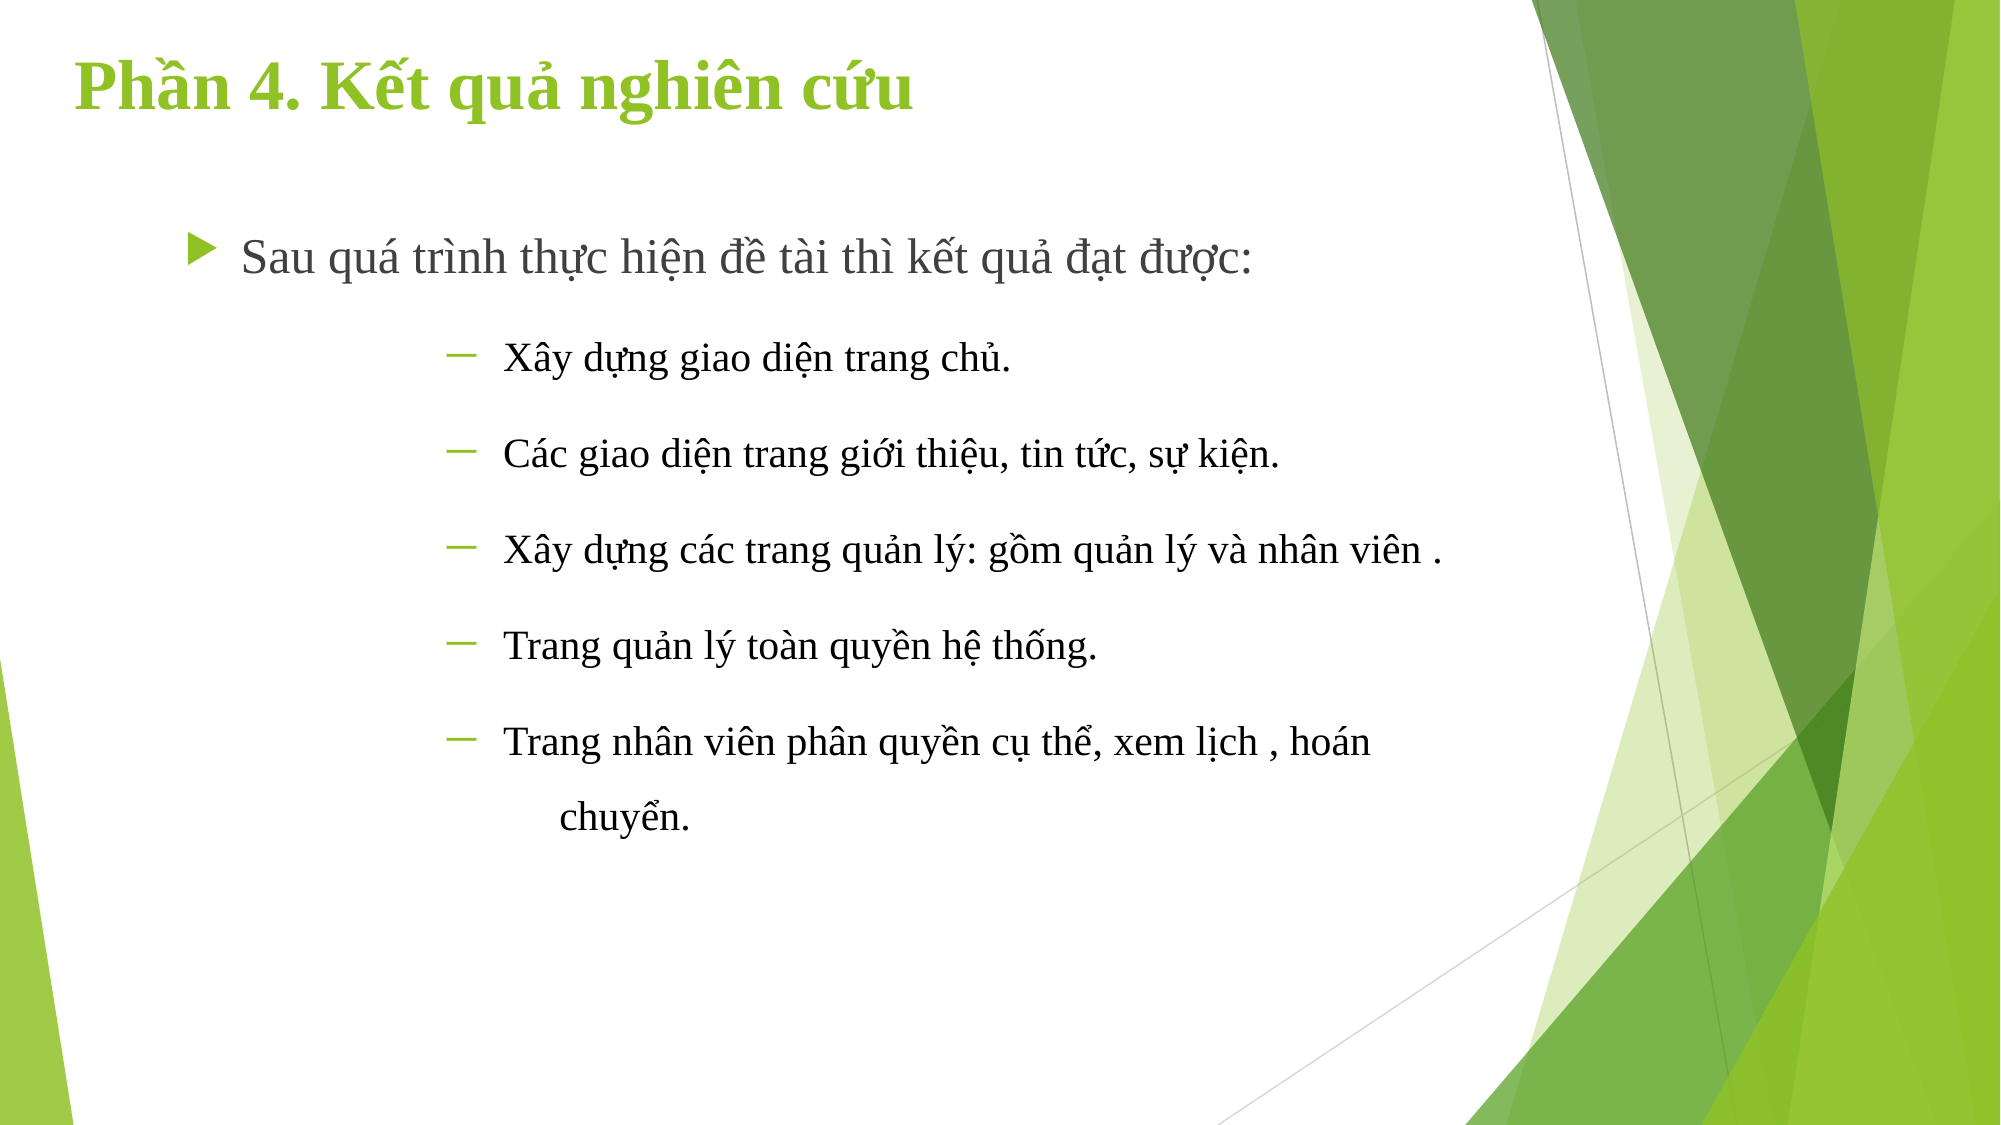

# Phần 4. Kết quả nghiên cứu
Sau quá trình thực hiện đề tài thì kết quả đạt được:
Xây dựng giao diện trang chủ.
Các giao diện trang giới thiệu, tin tức, sự kiện.
Xây dựng các trang quản lý: gồm quản lý và nhân viên .
Trang quản lý toàn quyền hệ thống.
Trang nhân viên phân quyền cụ thể, xem lịch , hoán chuyển.